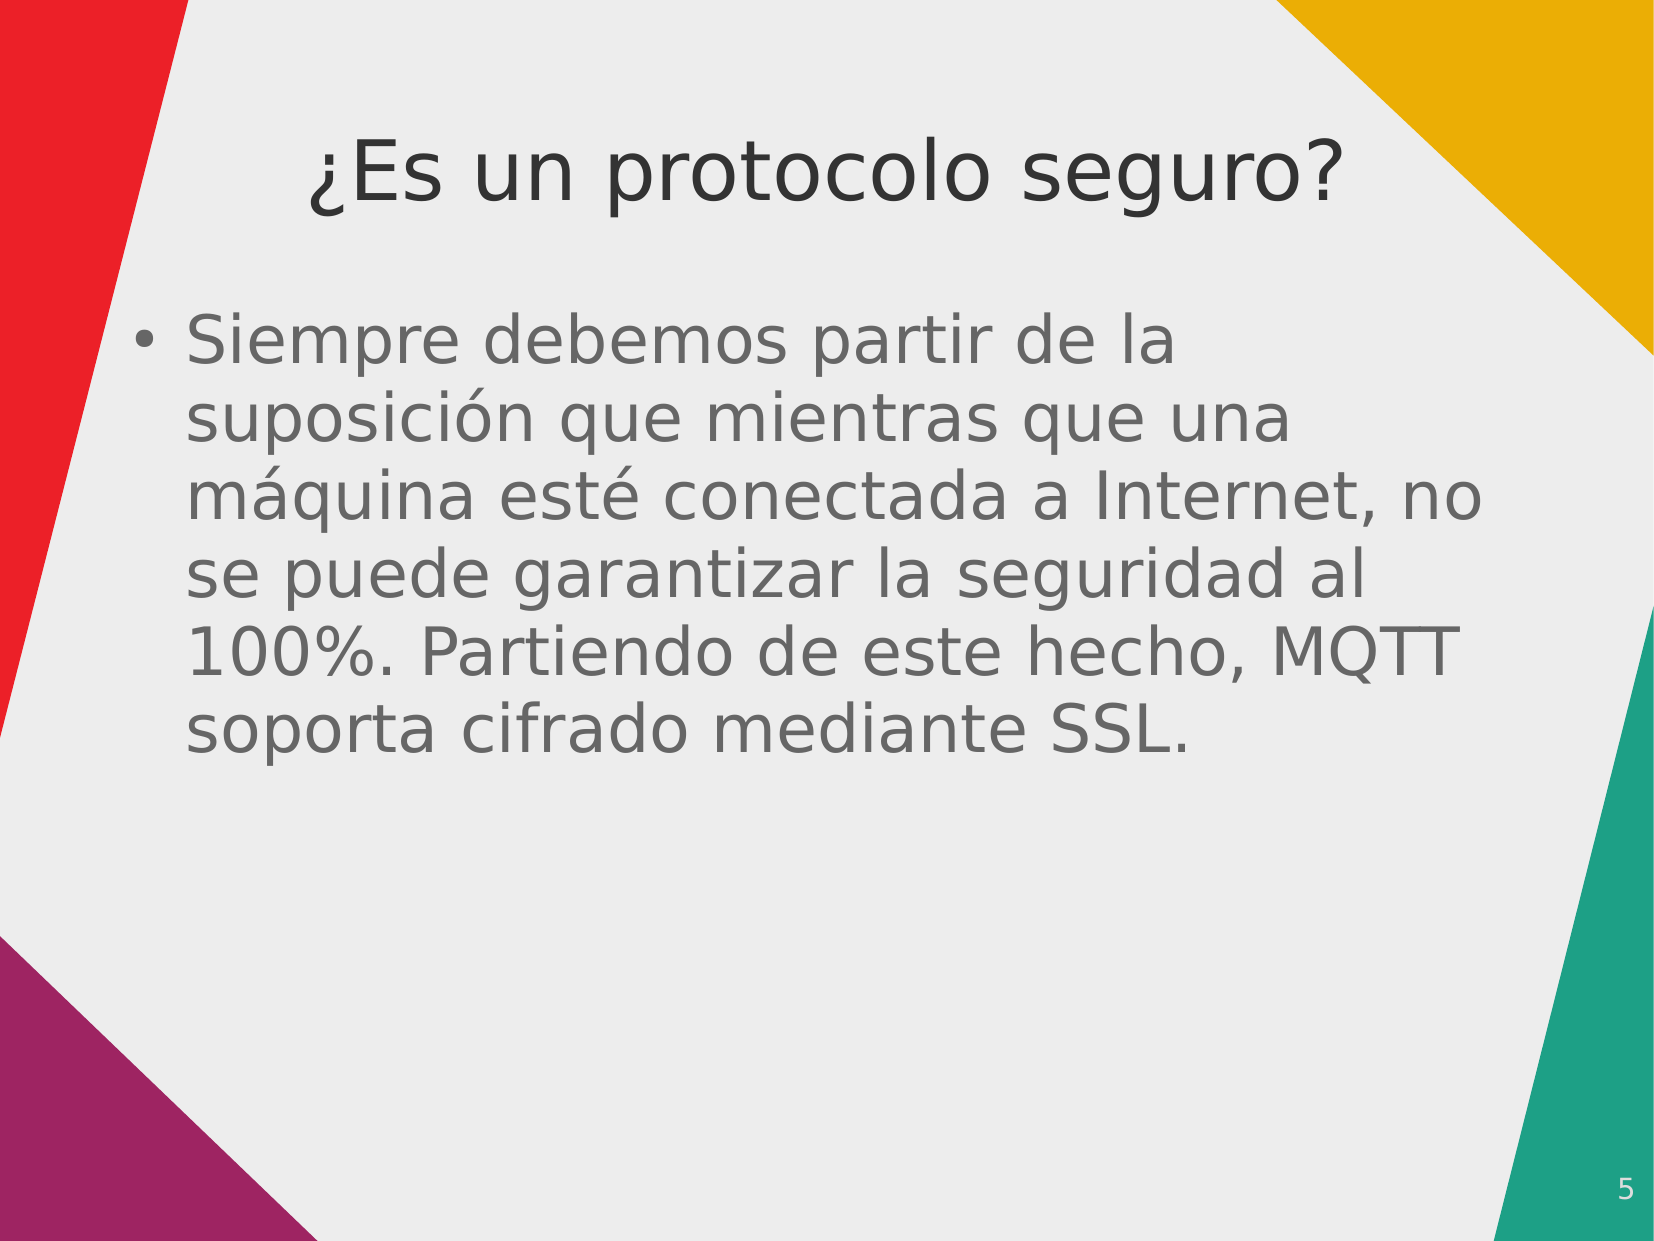

# ¿Es un protocolo seguro?
Siempre debemos partir de la suposición que mientras que una máquina esté conectada a Internet, no se puede garantizar la seguridad al 100%. Partiendo de este hecho, MQTT soporta cifrado mediante SSL.
5